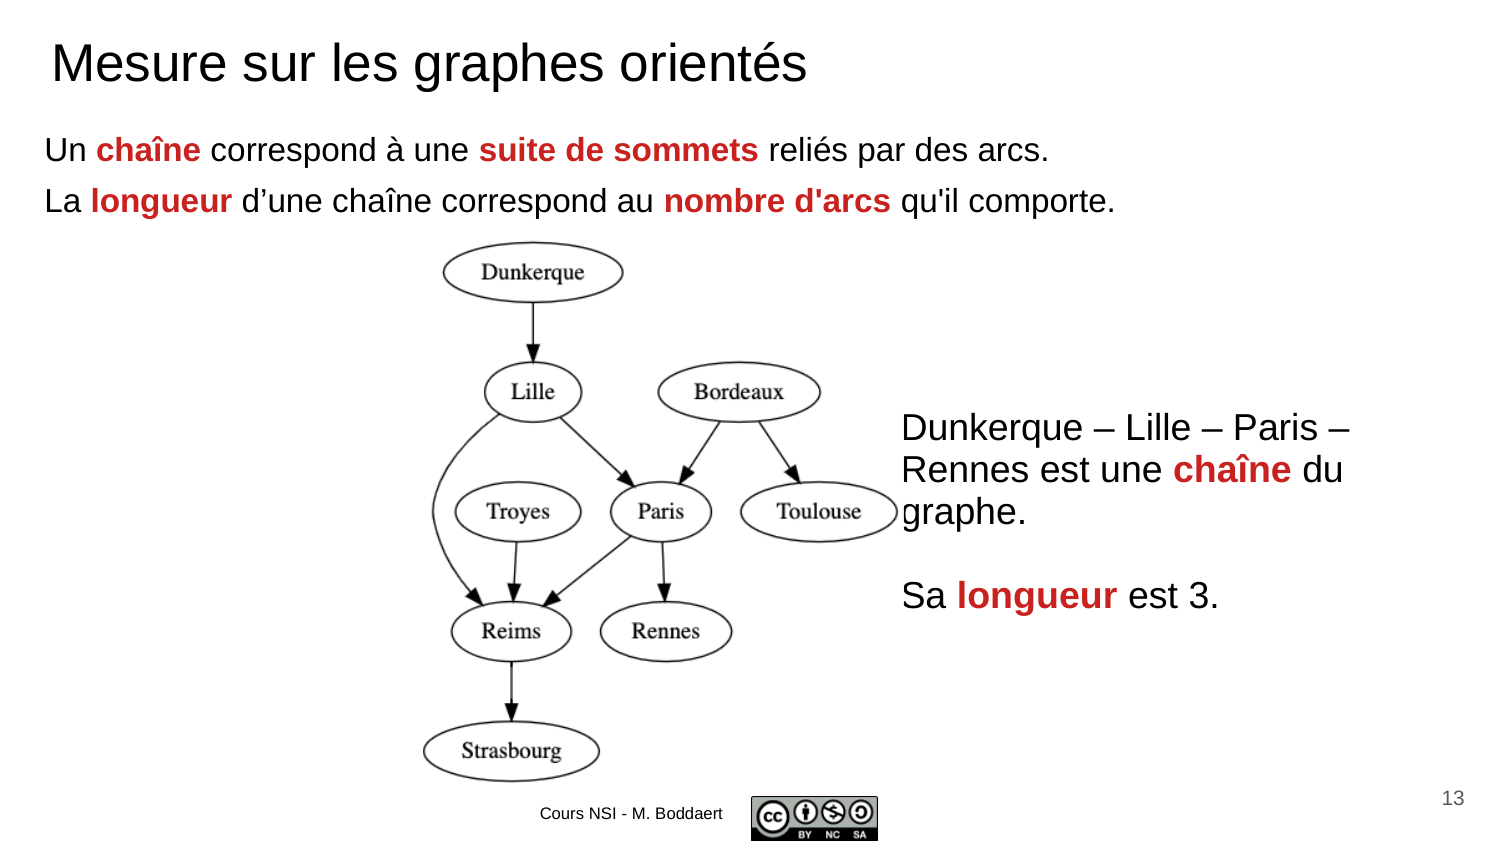

# Mesure sur les graphes orientés
Un chaîne correspond à une suite de sommets reliés par des arcs.
La longueur d’une chaîne correspond au nombre d'arcs qu'il comporte.
Dunkerque – Lille – Paris – Rennes est une chaîne du graphe.
Sa longueur est 3.